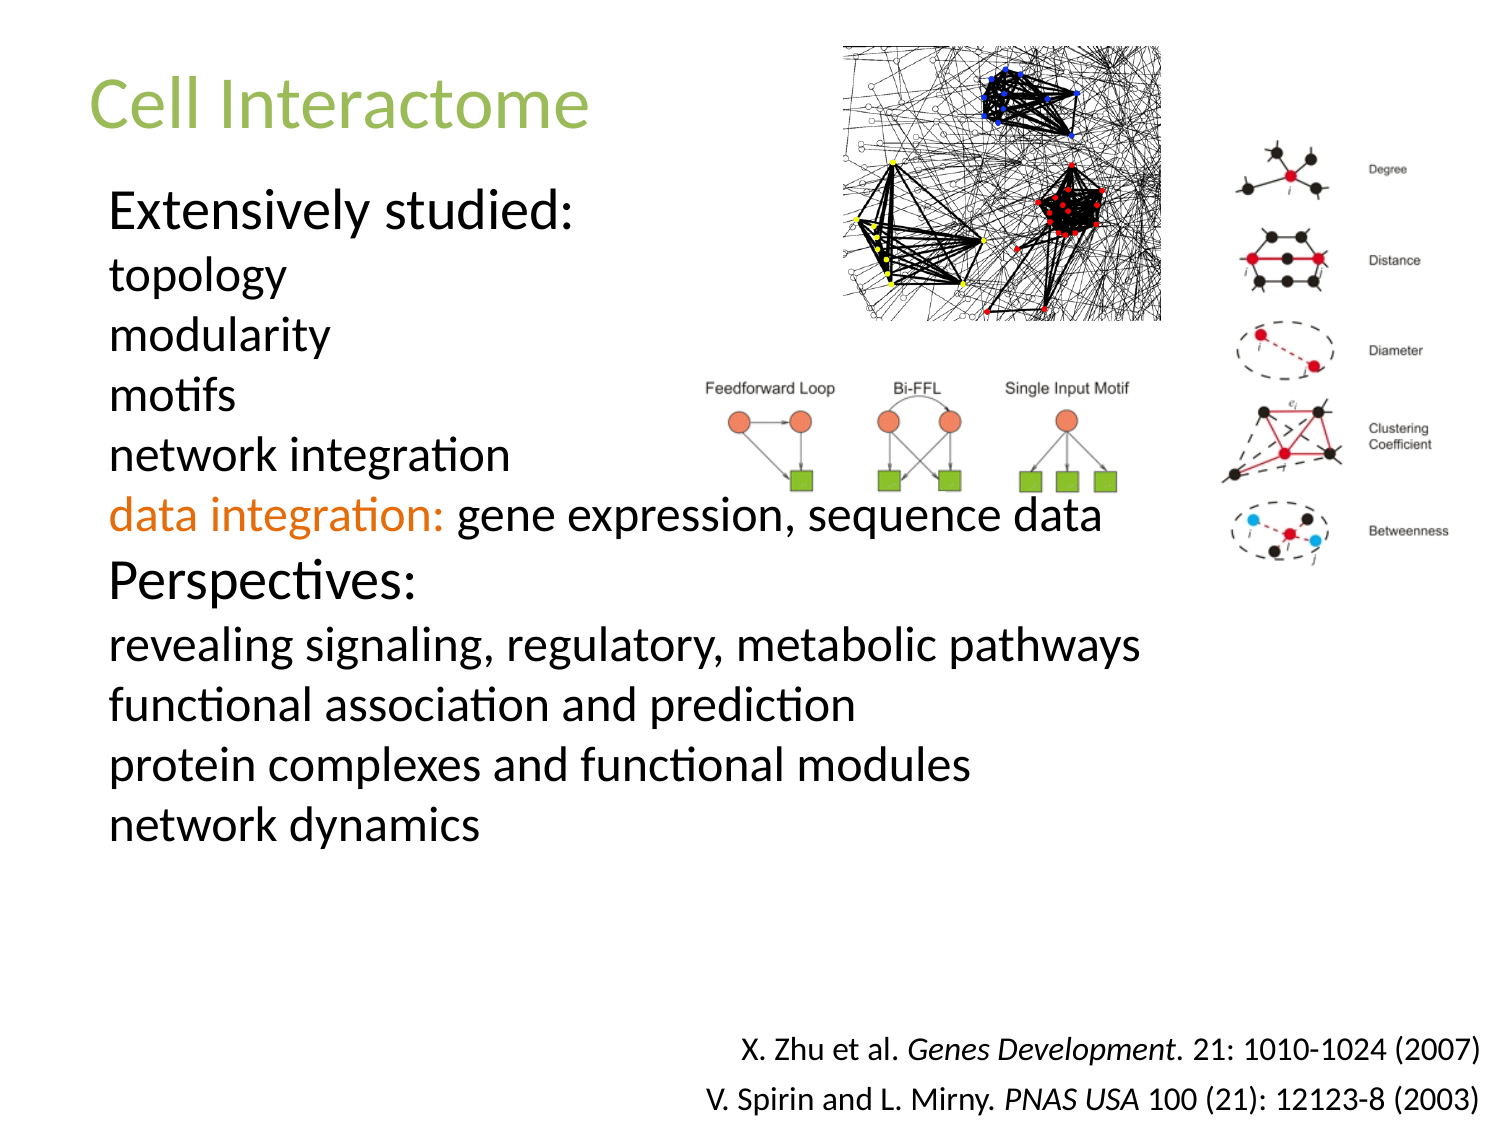

Cell Interactome
Extensively studied:
topology
modularity
motifs
network integration
data integration: gene expression, sequence data
Perspectives:
revealing signaling, regulatory, metabolic pathways
functional association and prediction
protein complexes and functional modules
network dynamics
X. Zhu et al. Genes Development. 21: 1010-1024 (2007)
V. Spirin and L. Mirny. PNAS USA 100 (21): 12123-8 (2003)